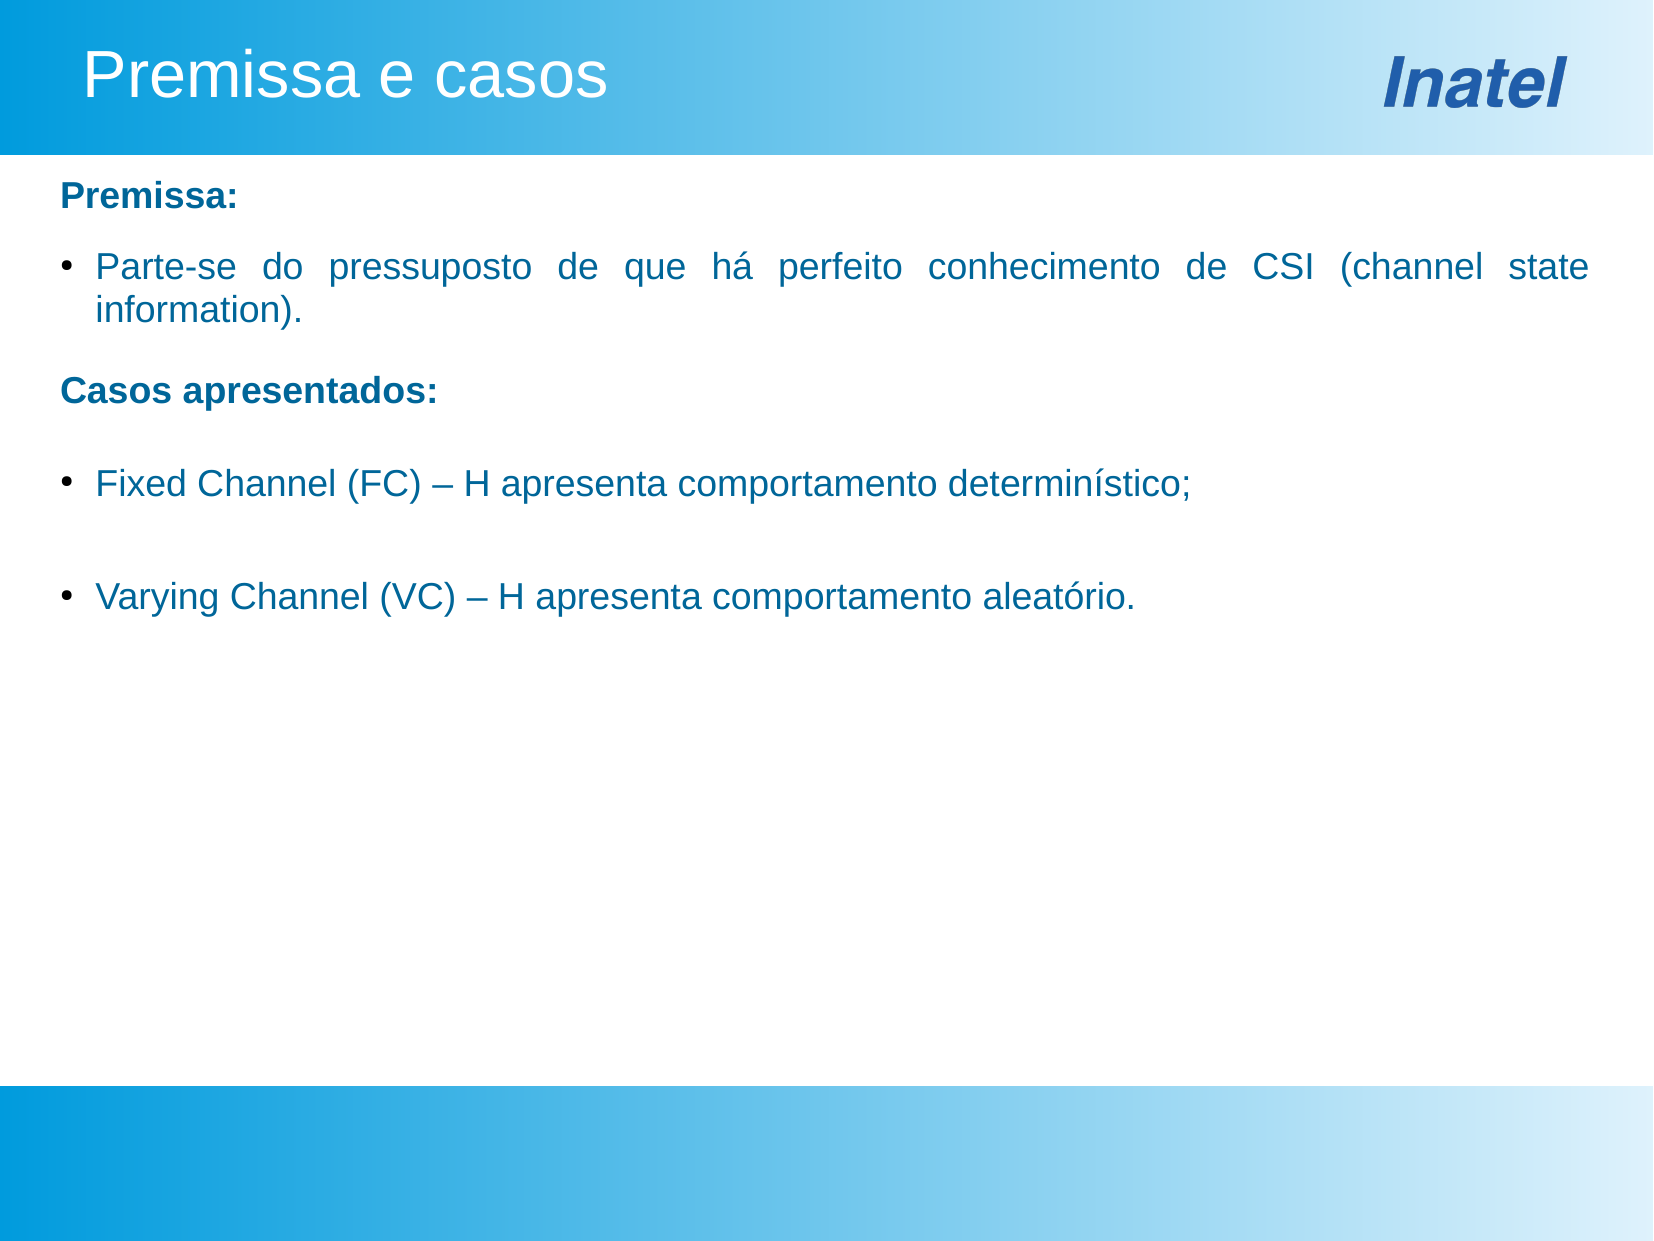

# Premissa e casos
Premissa:
Parte-se do pressuposto de que há perfeito conhecimento de CSI (channel state information).
Casos apresentados:
Fixed Channel (FC) – H apresenta comportamento determinístico;
Varying Channel (VC) – H apresenta comportamento aleatório.